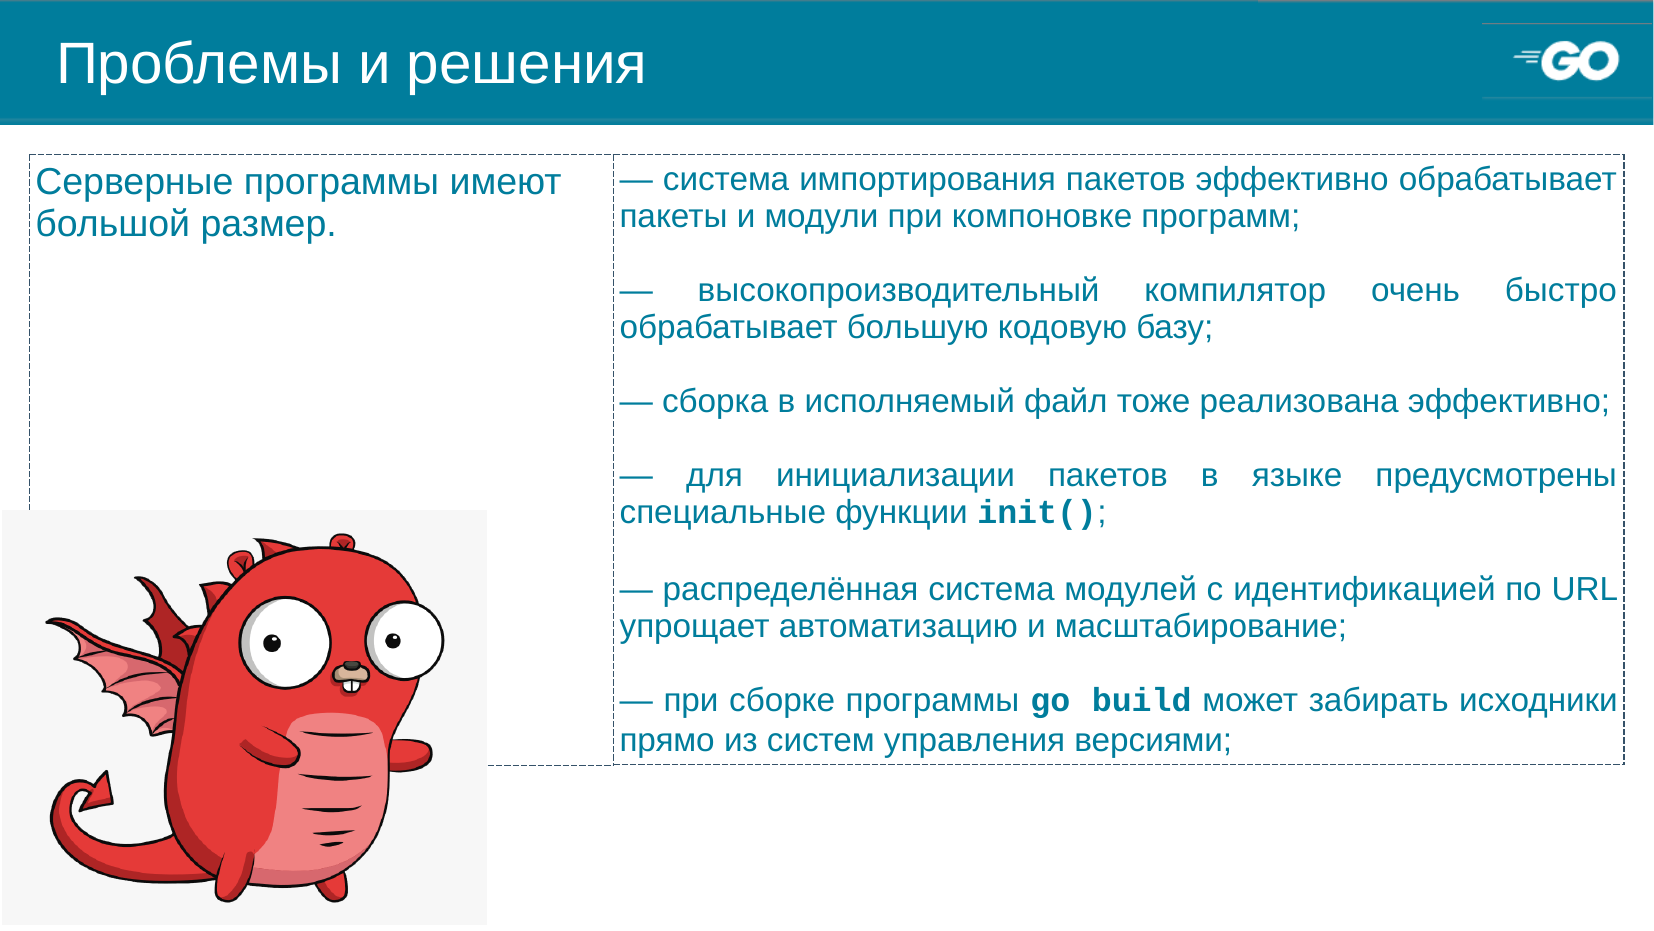

Проблемы и решения
| Серверные программы имеют большой размер. | — система импортирования пакетов эффективно обрабатывает пакеты и модули при компоновке программ; — высокопроизводительный компилятор очень быстро обрабатывает большую кодовую базу; — сборка в исполняемый файл тоже реализована эффективно; — для инициализации пакетов в языке предусмотрены специальные функции init(); — распределённая система модулей с идентификацией по URL упрощает автоматизацию и масштабирование; — при сборке программы go build может забирать исходники прямо из систем управления версиями; |
| --- | --- |